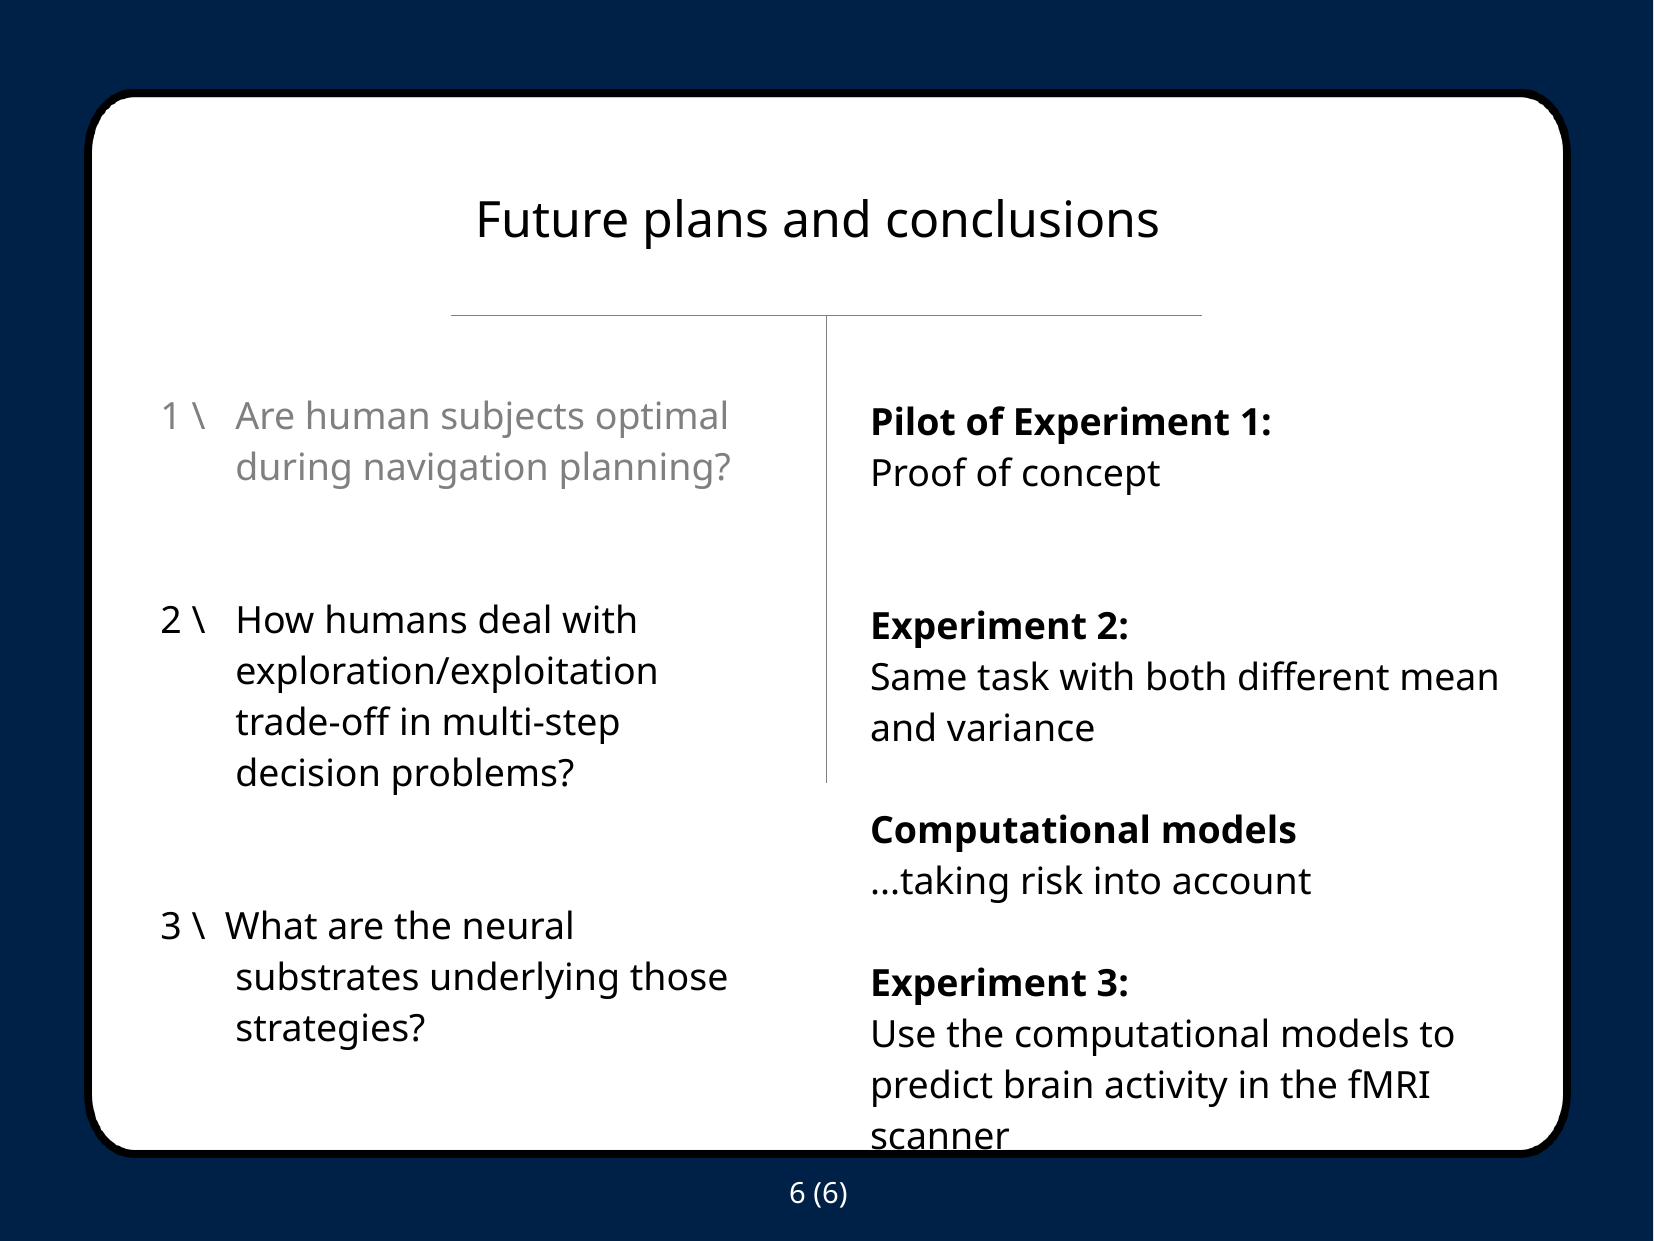

# Future plans and conclusions
1 \	Are human subjects optimal
	during navigation planning?
2 \	How humans deal with
	exploration/exploitation
	trade-off in multi-step
	decision problems?
3 \ What are the neural
	substrates underlying those
	strategies?
Pilot of Experiment 1:
Proof of concept
Experiment 2:
Same task with both different mean and variance
Computational models
...taking risk into account
Experiment 3:
Use the computational models to predict brain activity in the fMRI scanner
6 (6)